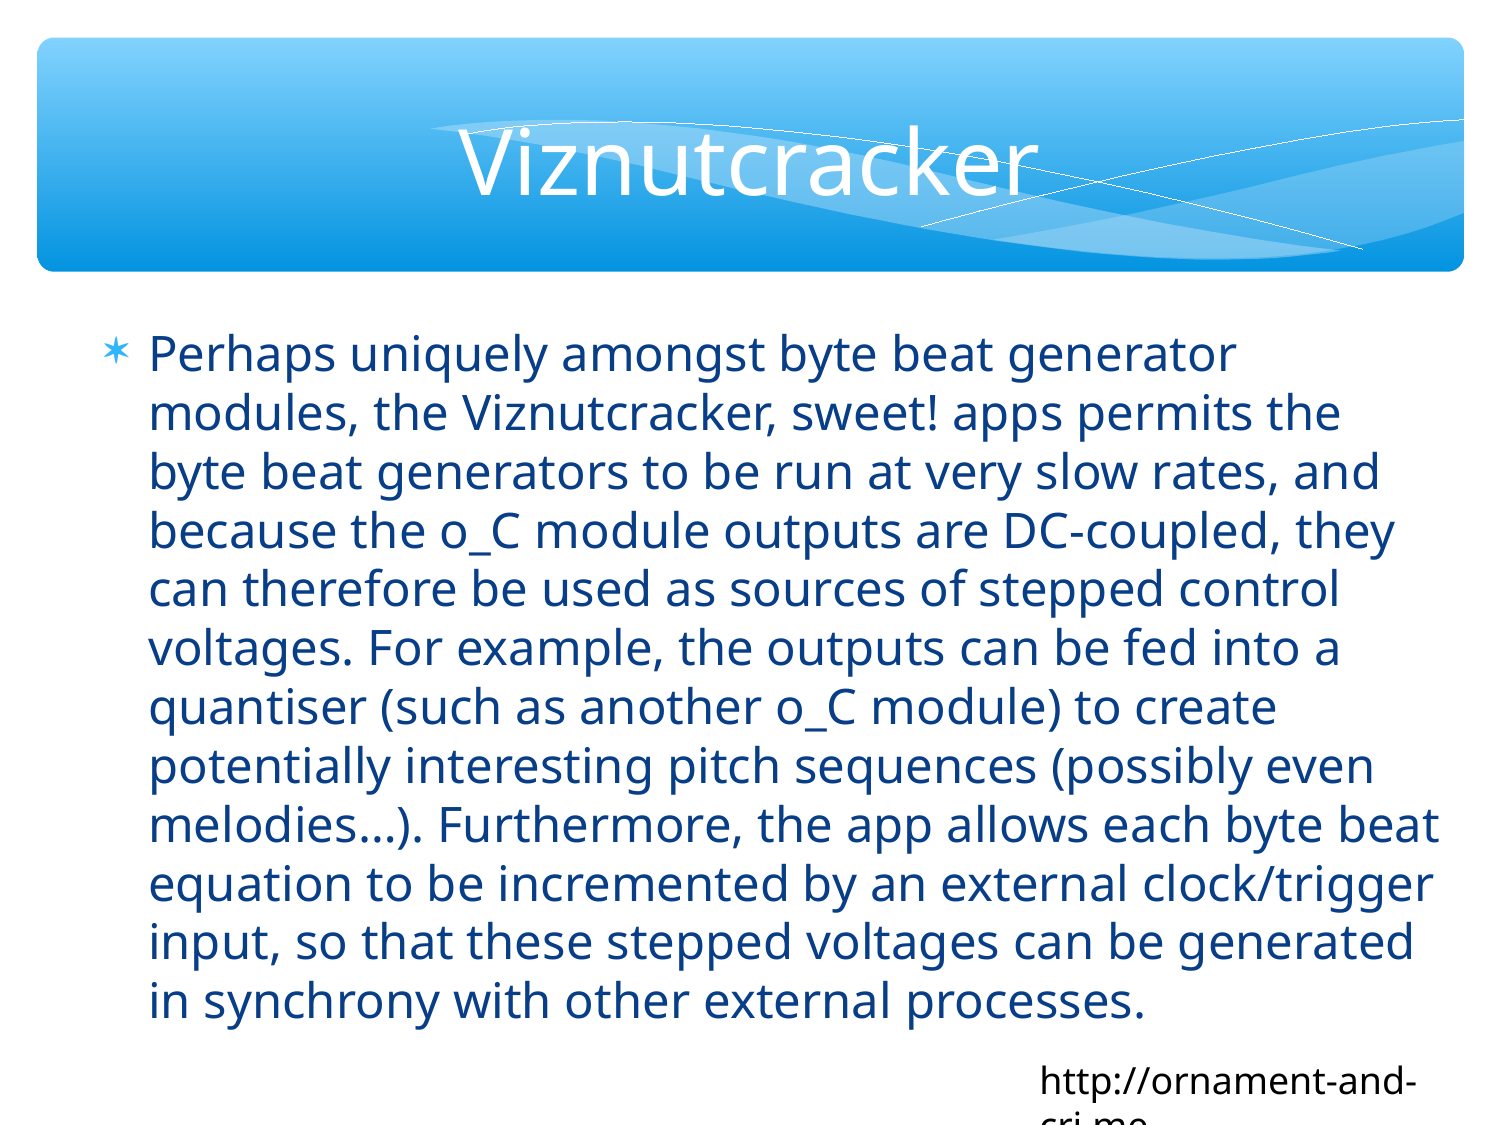

# Viznutcracker
Perhaps uniquely amongst byte beat generator modules, the Viznutcracker, sweet! apps permits the byte beat generators to be run at very slow rates, and because the o_C module outputs are DC-coupled, they can therefore be used as sources of stepped control voltages. For example, the outputs can be fed into a quantiser (such as another o_C module) to create potentially interesting pitch sequences (possibly even melodies…). Furthermore, the app allows each byte beat equation to be incremented by an external clock/trigger input, so that these stepped voltages can be generated in synchrony with other external processes.
http://ornament-and-cri.me